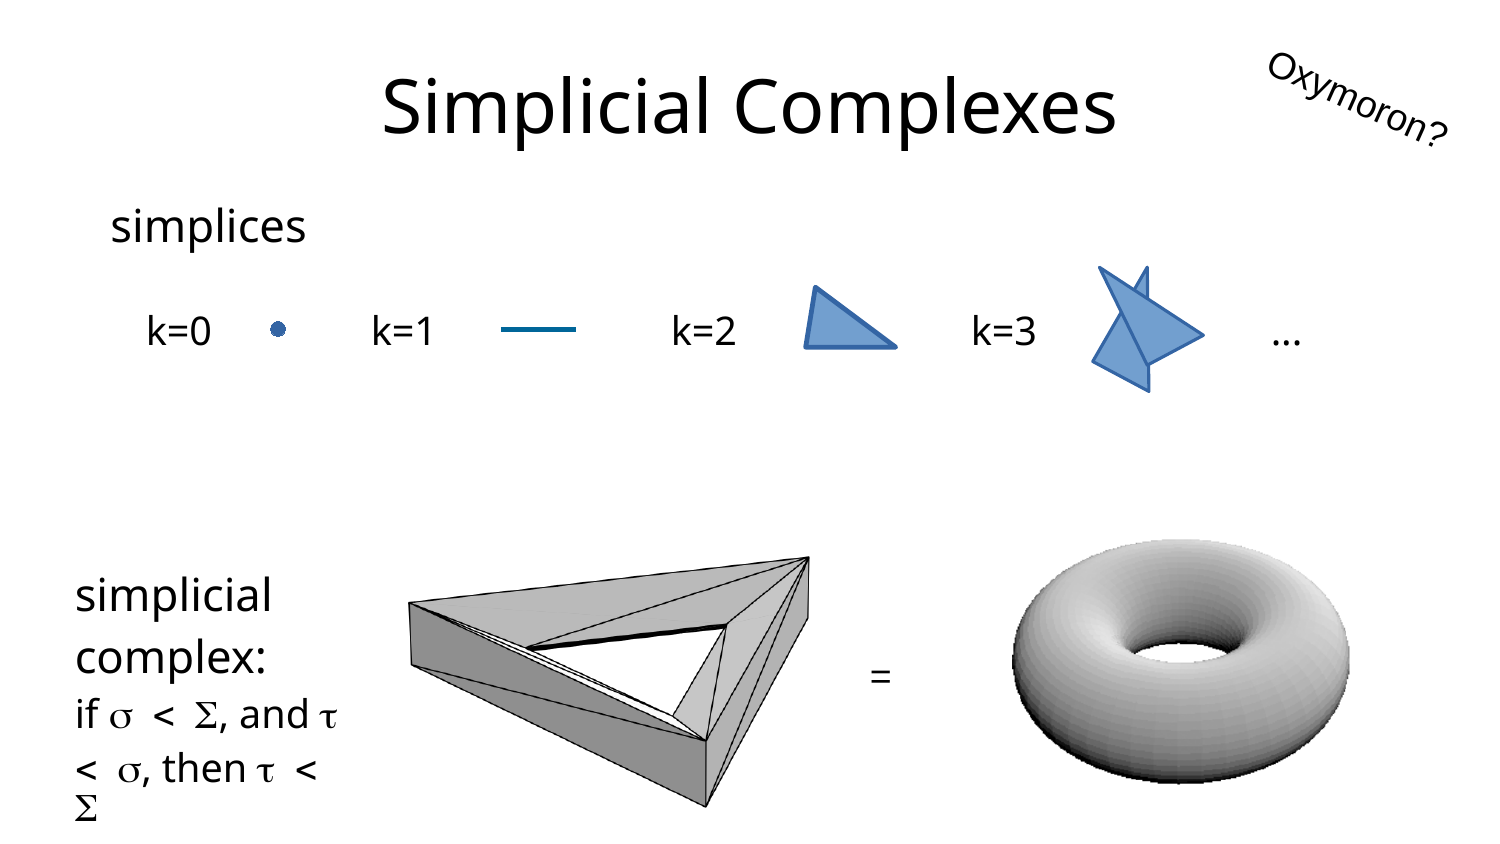

Simplicial Complexes
Oxymoron?
simplices
k=0			k=1				k=2		 		k=3				...
simplicial complex:
if s < S, and t < s, then t < S
=